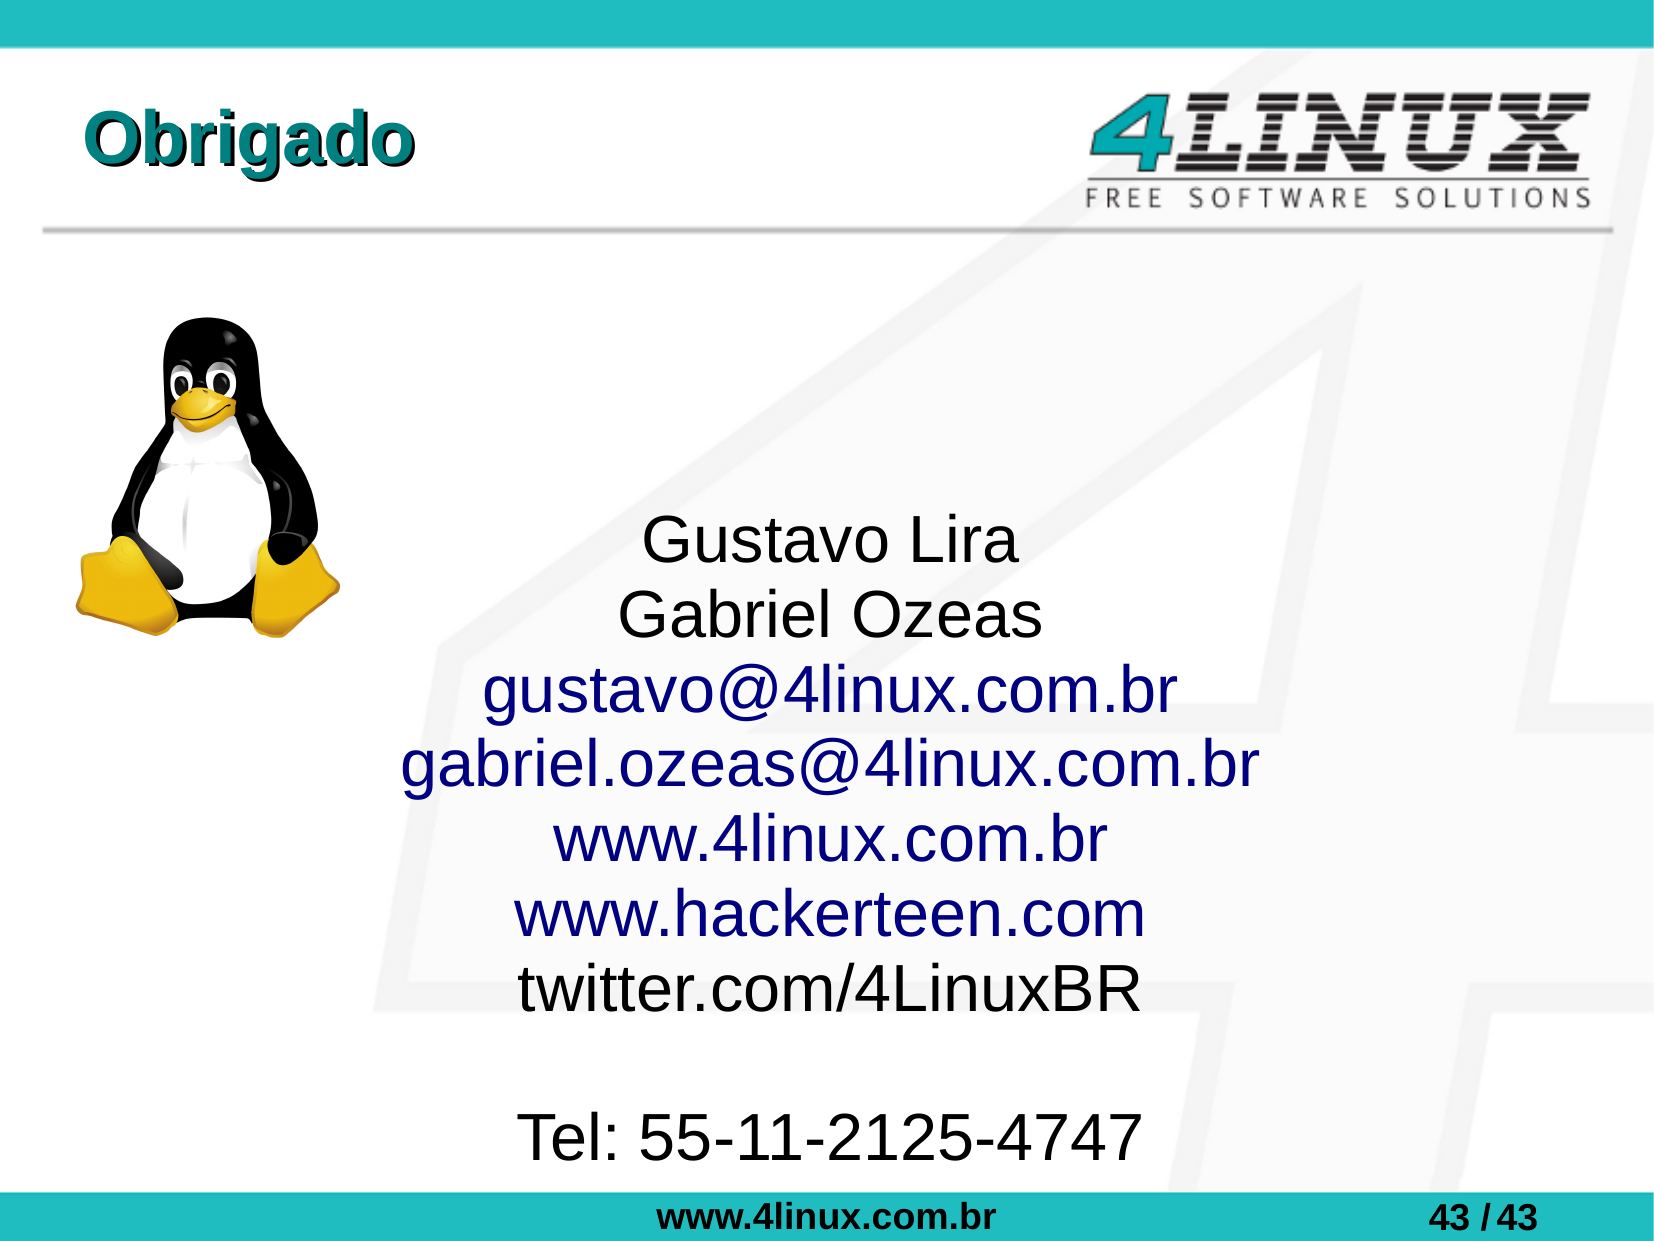

# Obrigado
Gustavo Lira
Gabriel Ozeas
gustavo@4linux.com.br
gabriel.ozeas@4linux.com.br
www.4linux.com.br
www.hackerteen.com
twitter.com/4LinuxBR
Tel: 55-11-2125-4747